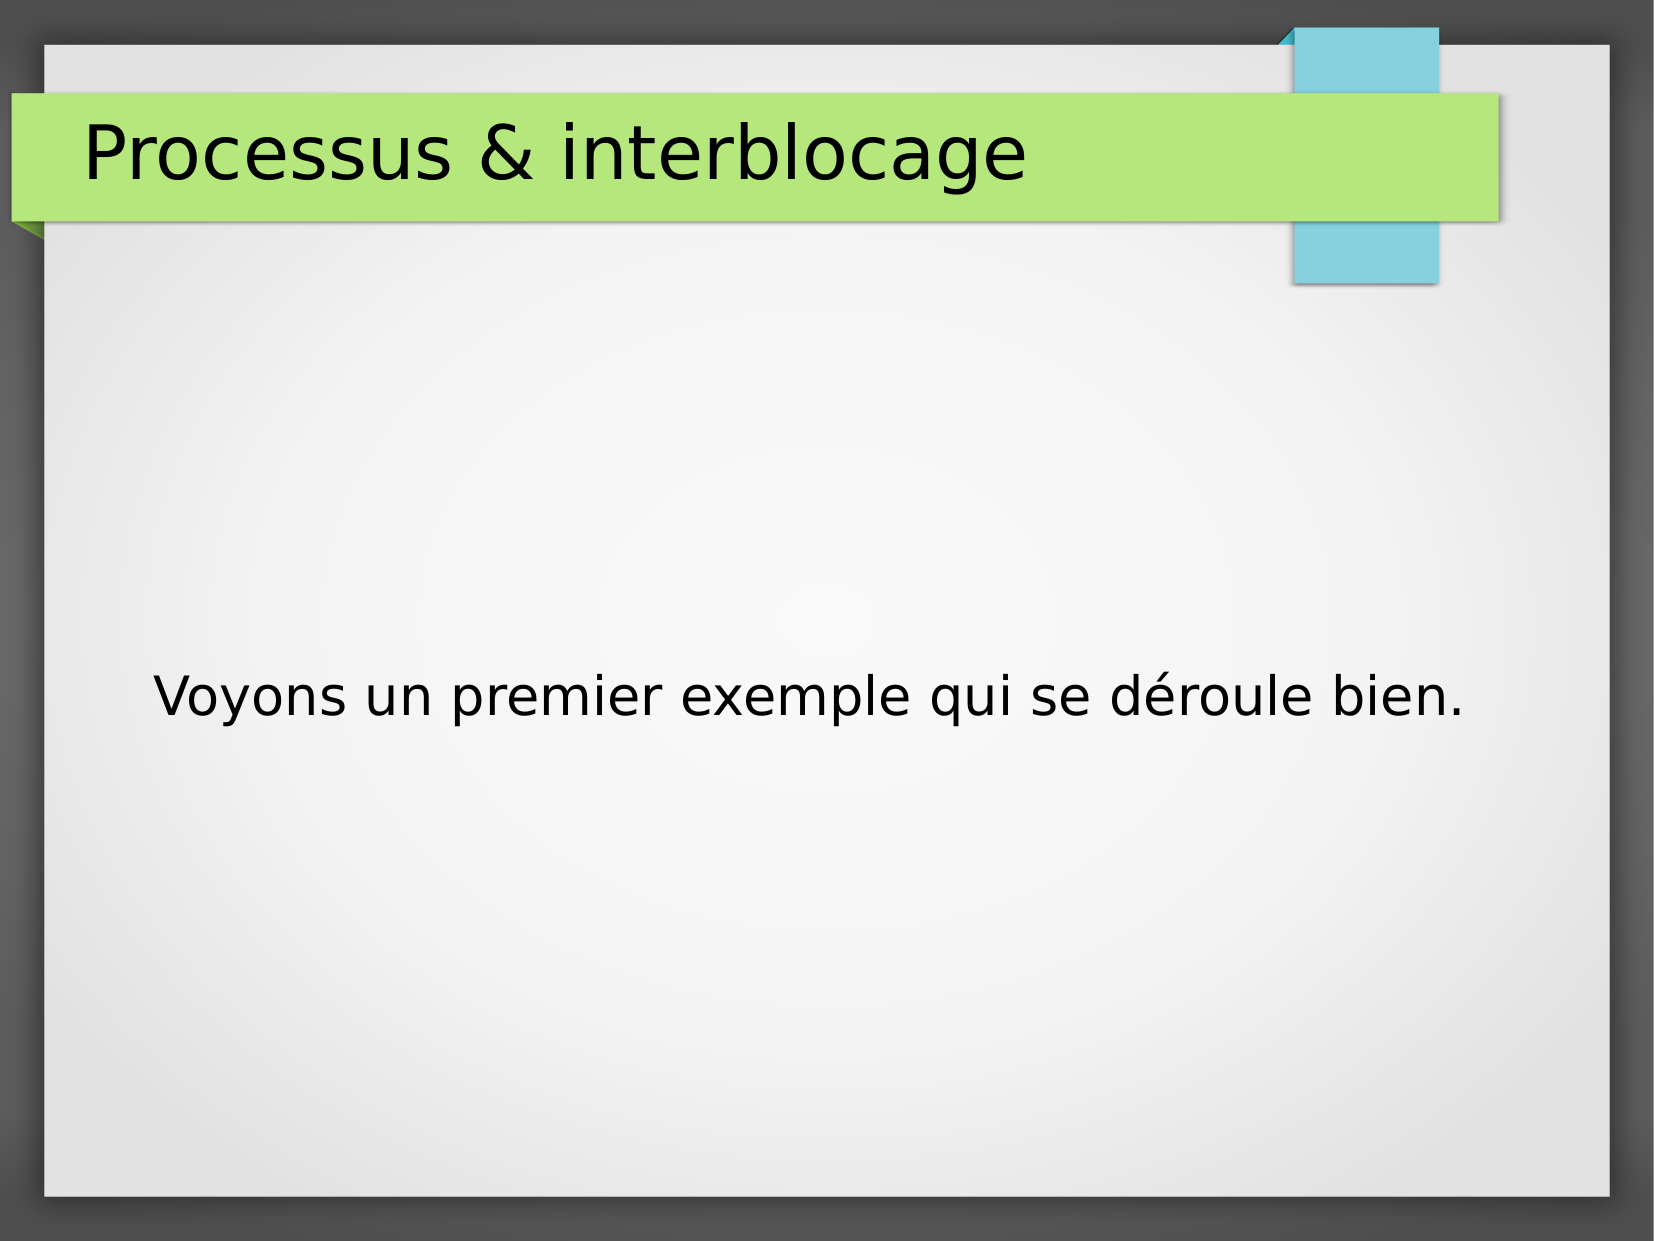

# Processus & interblocage
Voyons un premier exemple qui se déroule bien.